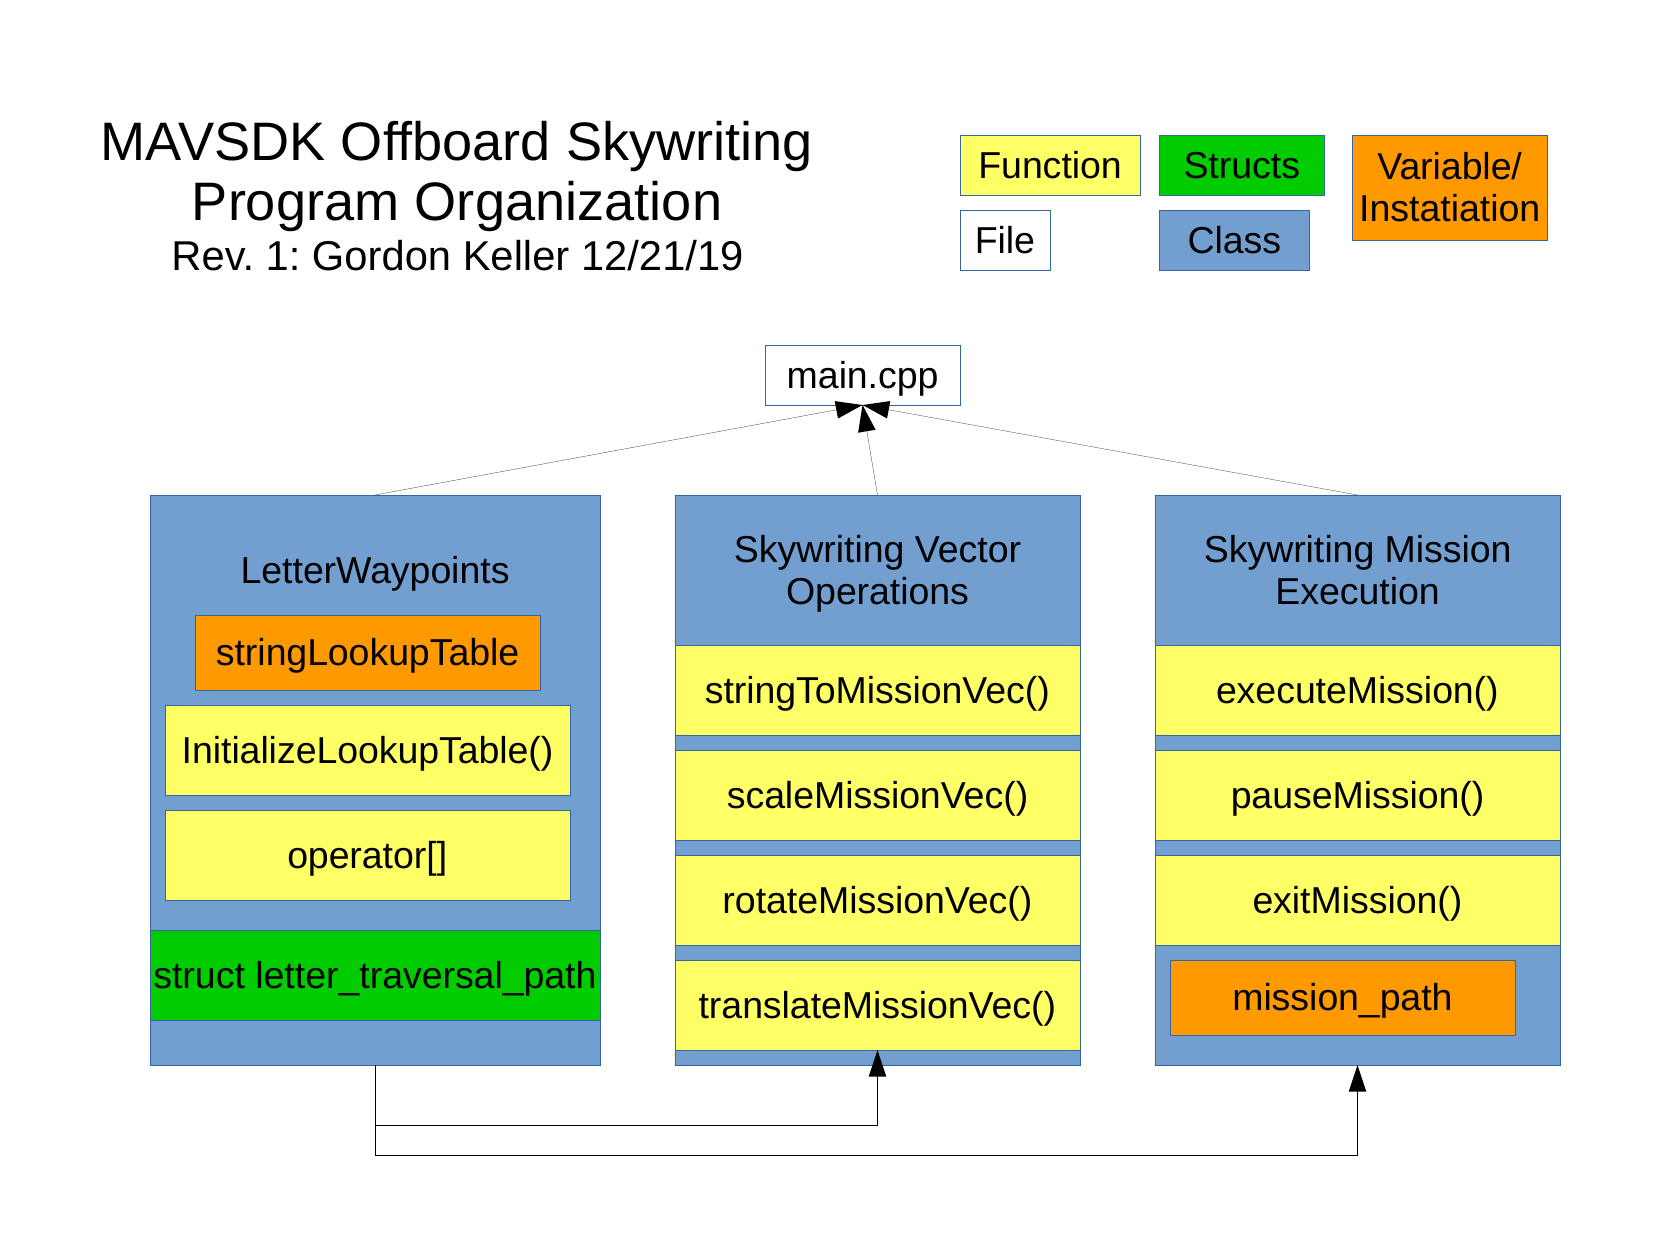

MAVSDK Offboard Skywriting
Program Organization
Rev. 1: Gordon Keller 12/21/19
Function
Structs
Variable/
Instatiation
File
Class
main.cpp
LetterWaypoints
Skywriting Vector
Operations
Skywriting Mission
Execution
stringLookupTable
stringToMissionVec()
executeMission()
InitializeLookupTable()
scaleMissionVec()
pauseMission()
operator[]
rotateMissionVec()
exitMission()
struct letter_traversal_path
translateMissionVec()
mission_path